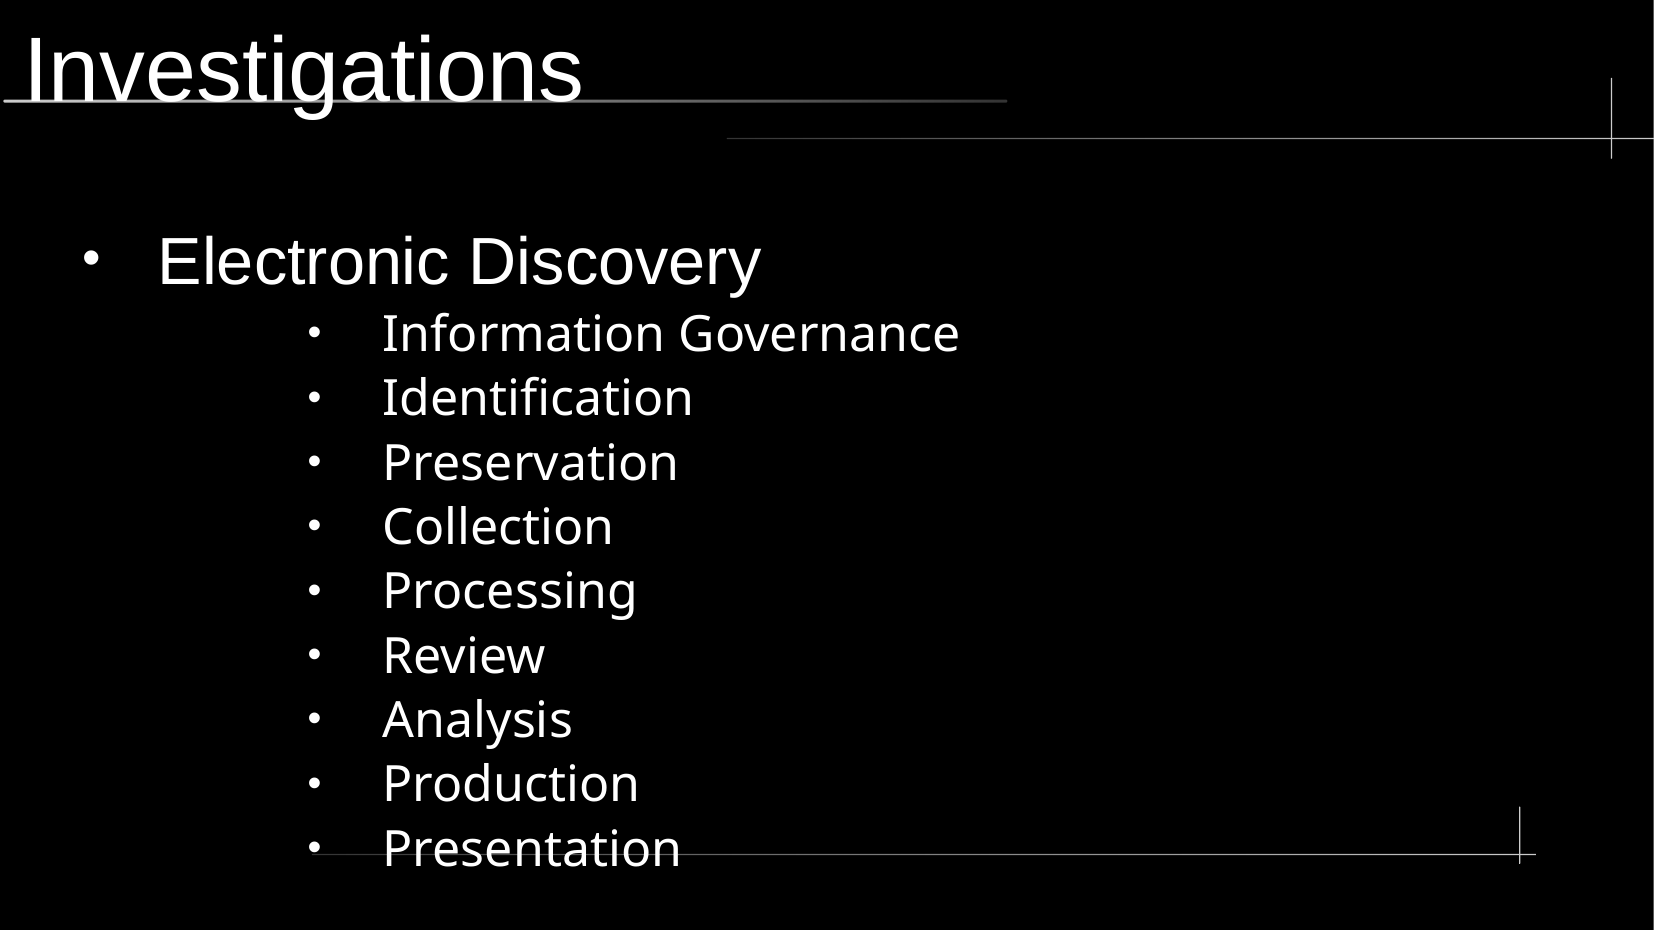

# Investigations
Electronic Discovery
Information Governance
Identification
Preservation
Collection
Processing
Review
Analysis
Production
Presentation
2